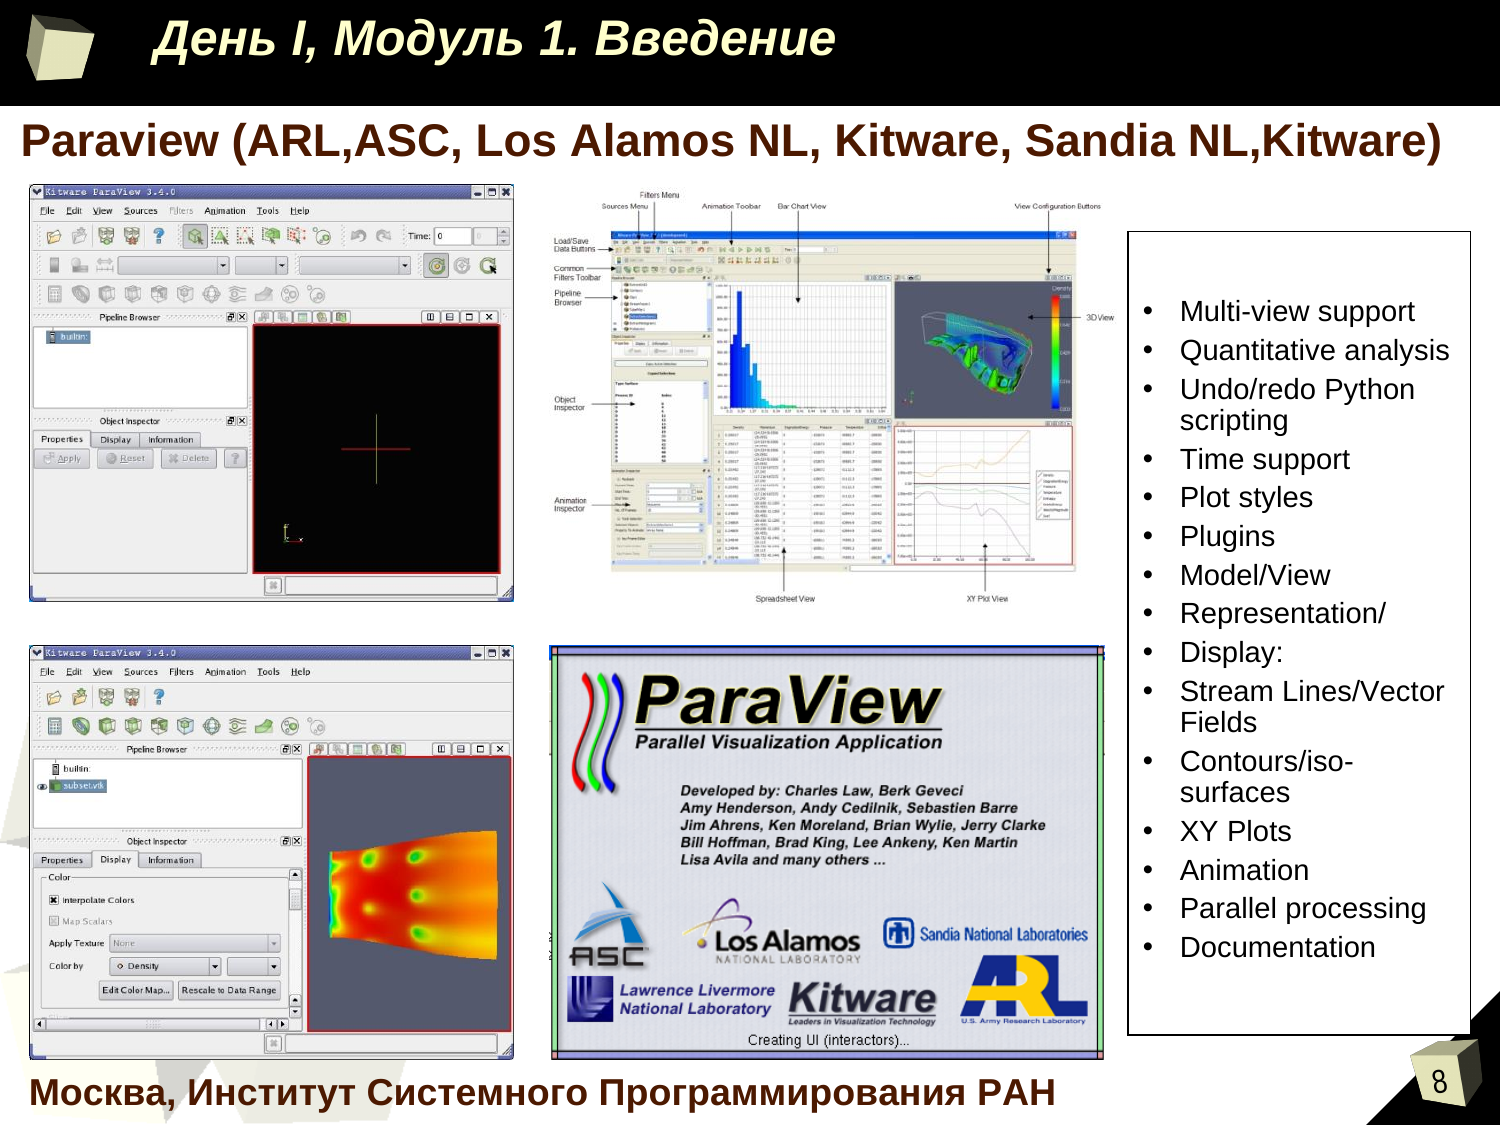

Paraview (ARL,ASC, Los Alamos NL, Kitware, Sandia NL,Kitware)
Multi-view support
Quantitative analysis
Undo/redo Python scripting
Time support
Plot styles
Plugins
Model/View
Representation/
Display:
Stream Lines/Vector Fields
Contours/iso-surfaces
XY Plots
Animation
Parallel processing
Documentation